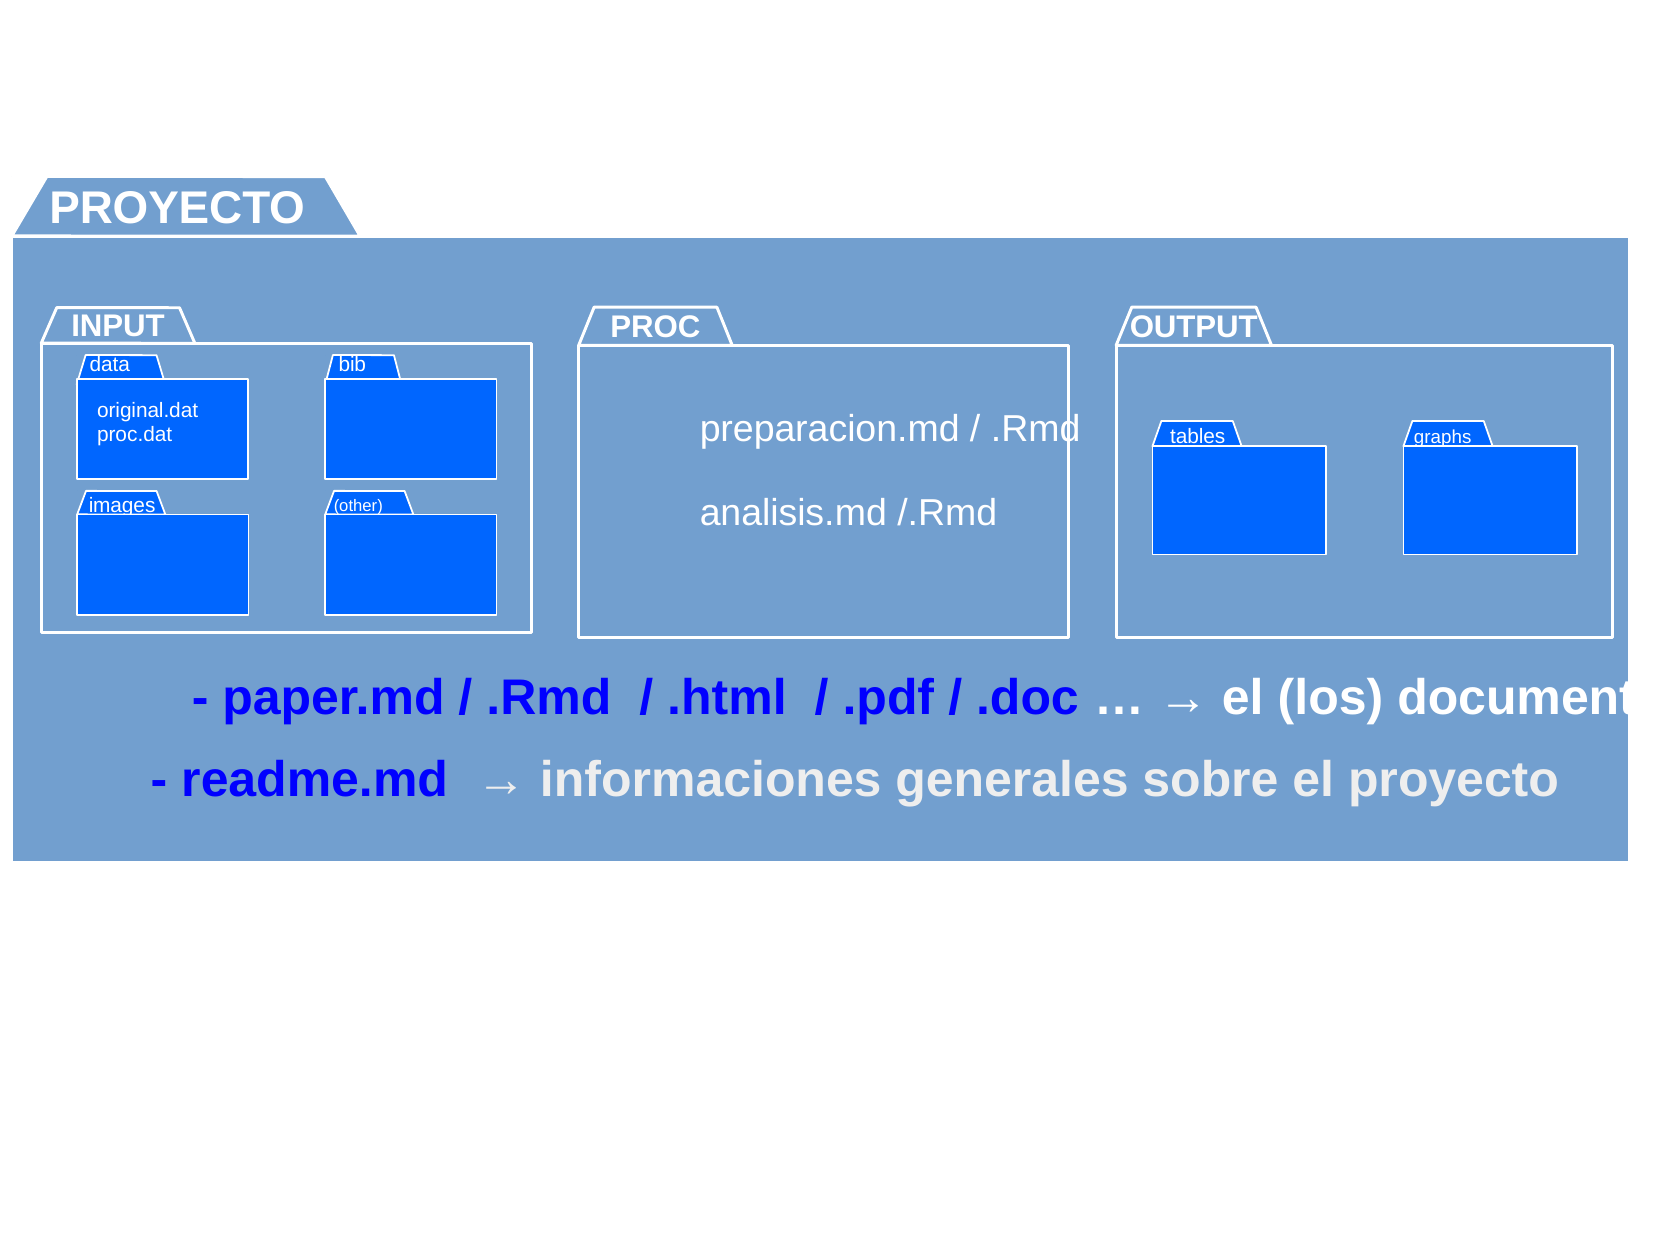

PROYECTO
PROC
OUTPUT
INPUT
data
bib
preparacion.md / .Rmd
analisis.md /.Rmd
original.dat
proc.dat
tables
graphs
images
(other)
- paper.md / .Rmd / .html / .pdf / .doc … → el (los) documentos
- readme.md → informaciones generales sobre el proyecto